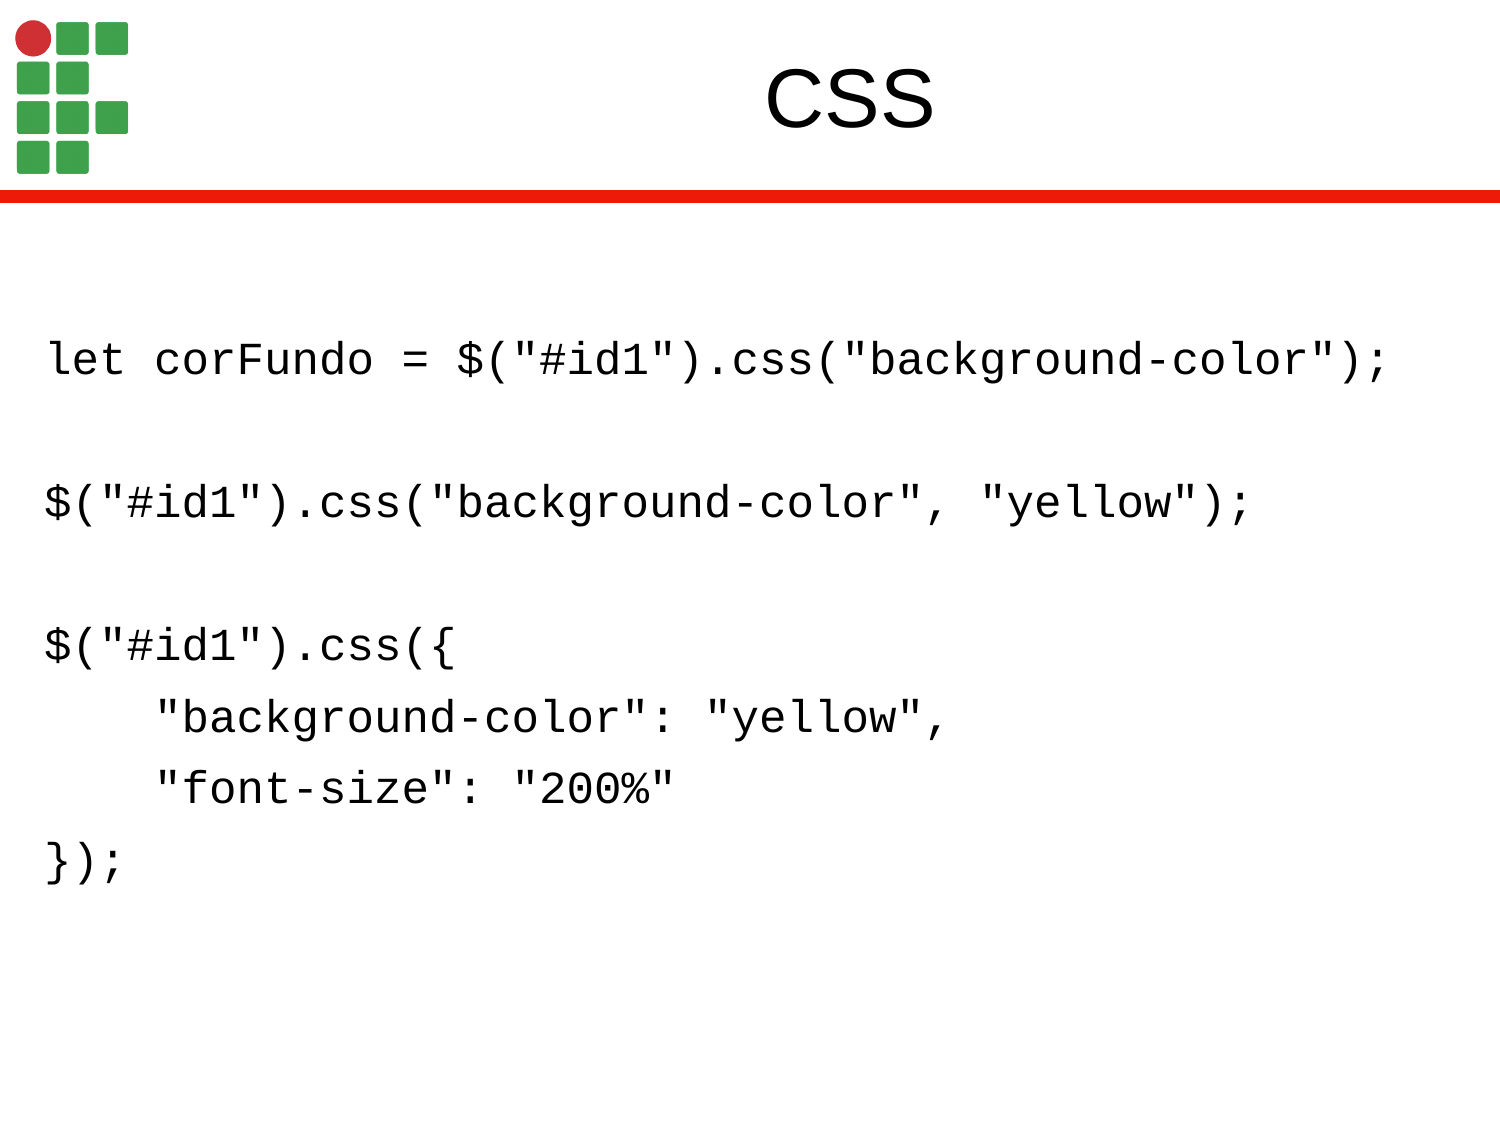

# CSS
let corFundo = $("#id1").css("background-color");
$("#id1").css("background-color", "yellow");
$("#id1").css({
 "background-color": "yellow",
 "font-size": "200%"
});